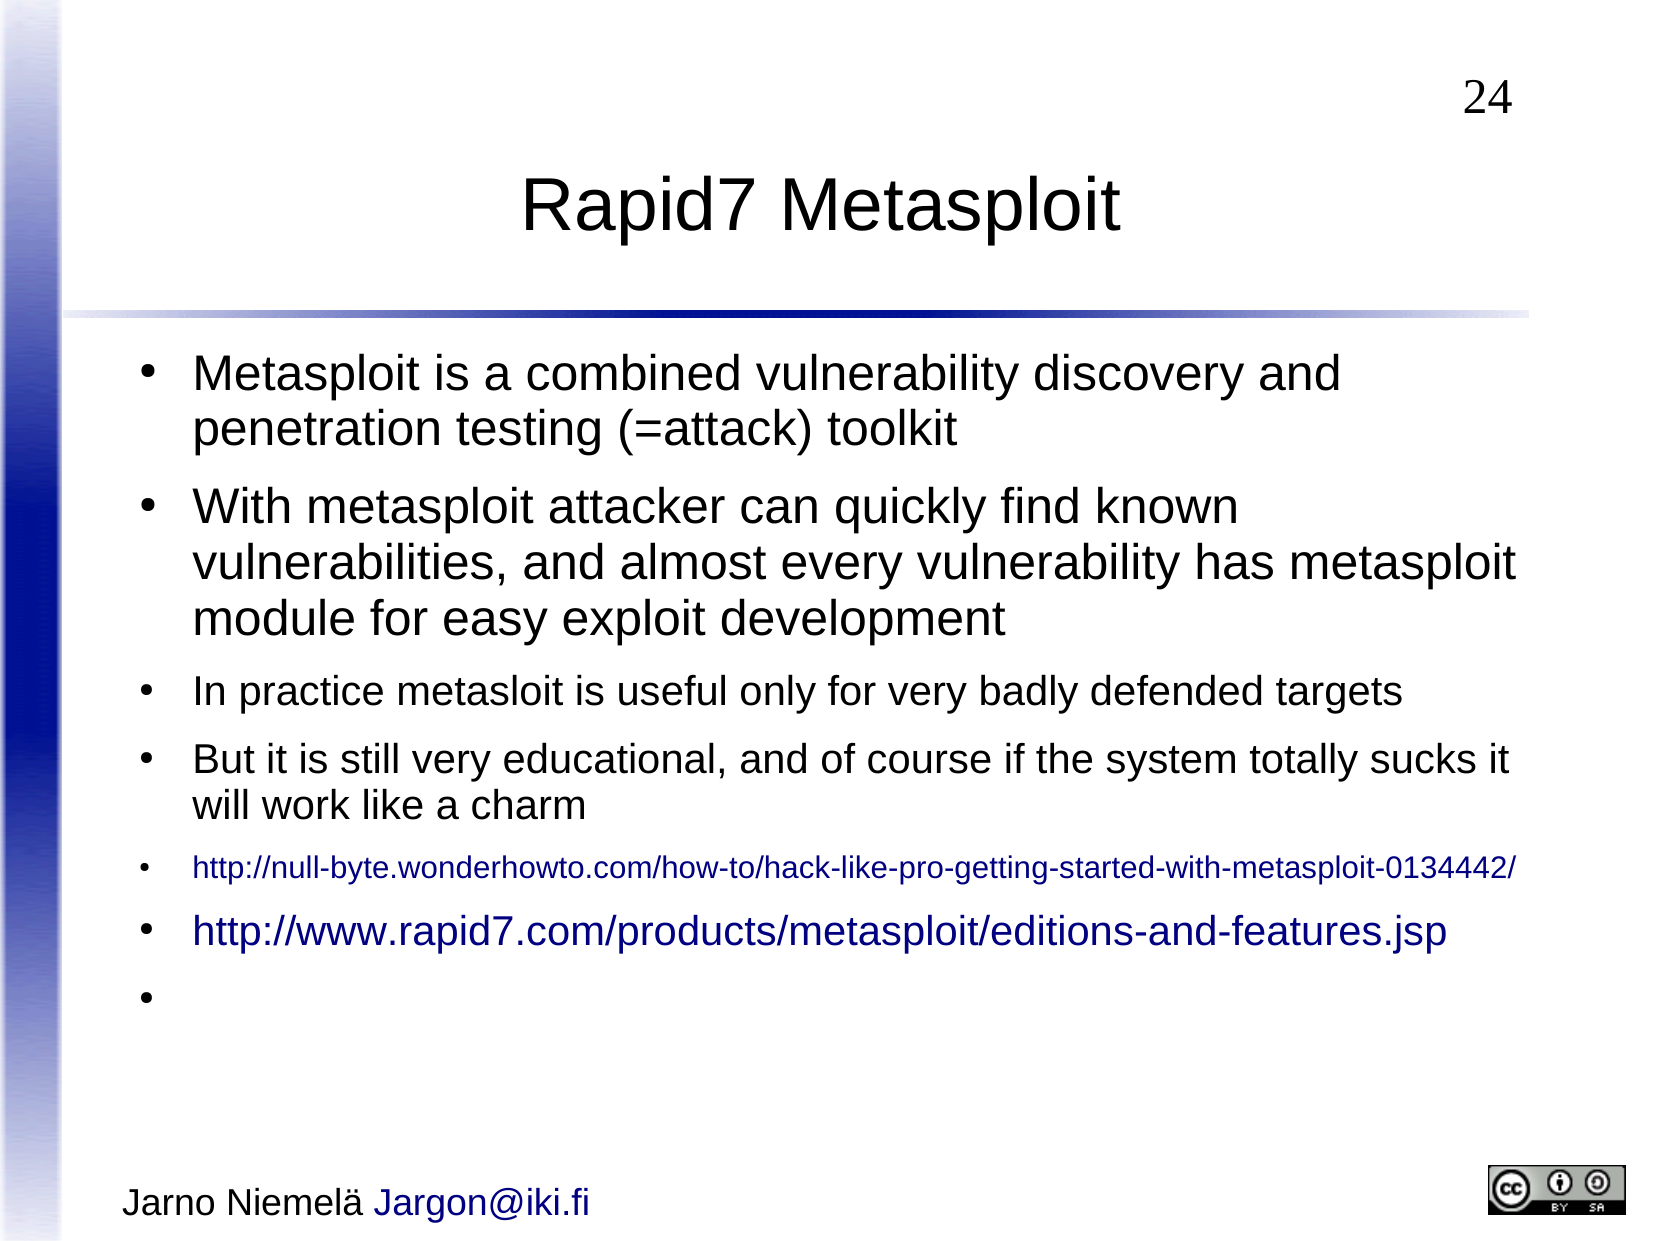

# Rapid7 Metasploit
Metasploit is a combined vulnerability discovery and penetration testing (=attack) toolkit
With metasploit attacker can quickly find known vulnerabilities, and almost every vulnerability has metasploit module for easy exploit development
In practice metasloit is useful only for very badly defended targets
But it is still very educational, and of course if the system totally sucks it will work like a charm
http://null-byte.wonderhowto.com/how-to/hack-like-pro-getting-started-with-metasploit-0134442/
http://www.rapid7.com/products/metasploit/editions-and-features.jsp